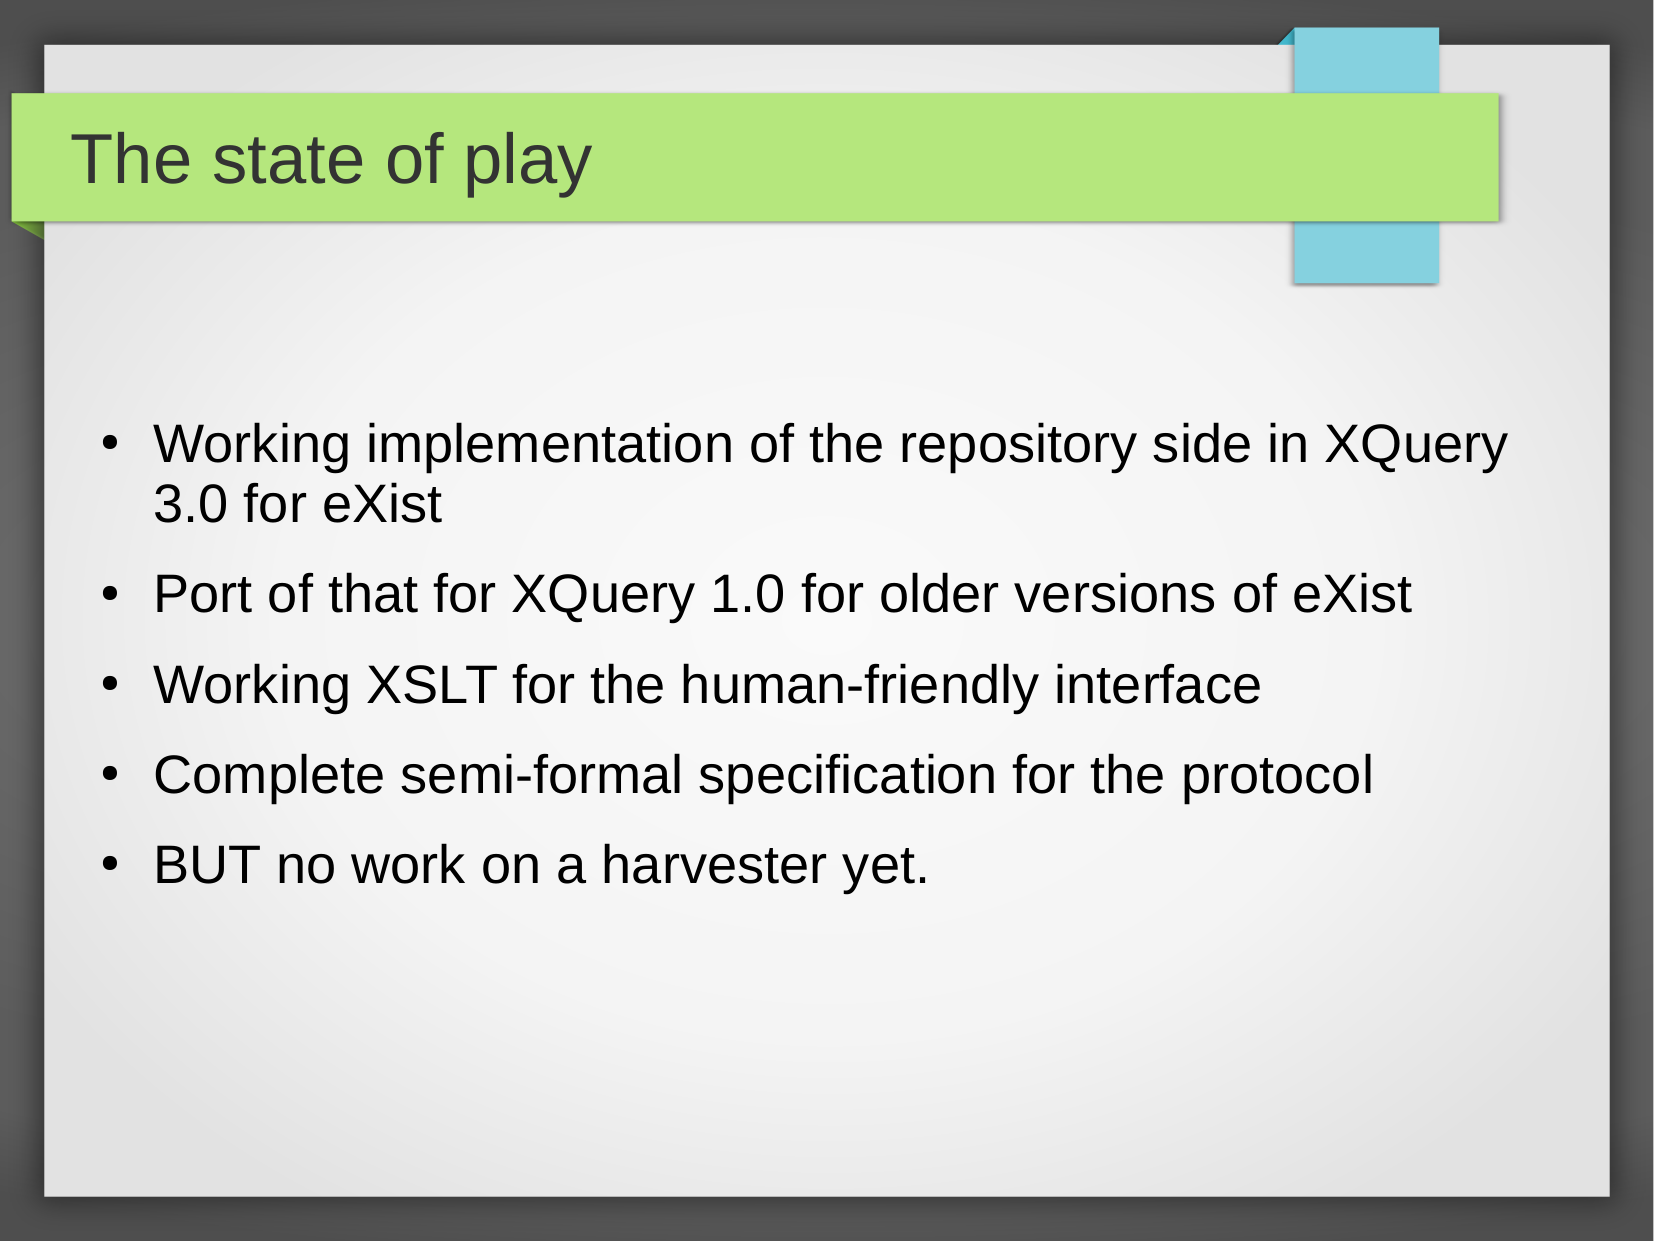

# The state of play
Working implementation of the repository side in XQuery 3.0 for eXist
Port of that for XQuery 1.0 for older versions of eXist
Working XSLT for the human-friendly interface
Complete semi-formal specification for the protocol
BUT no work on a harvester yet.